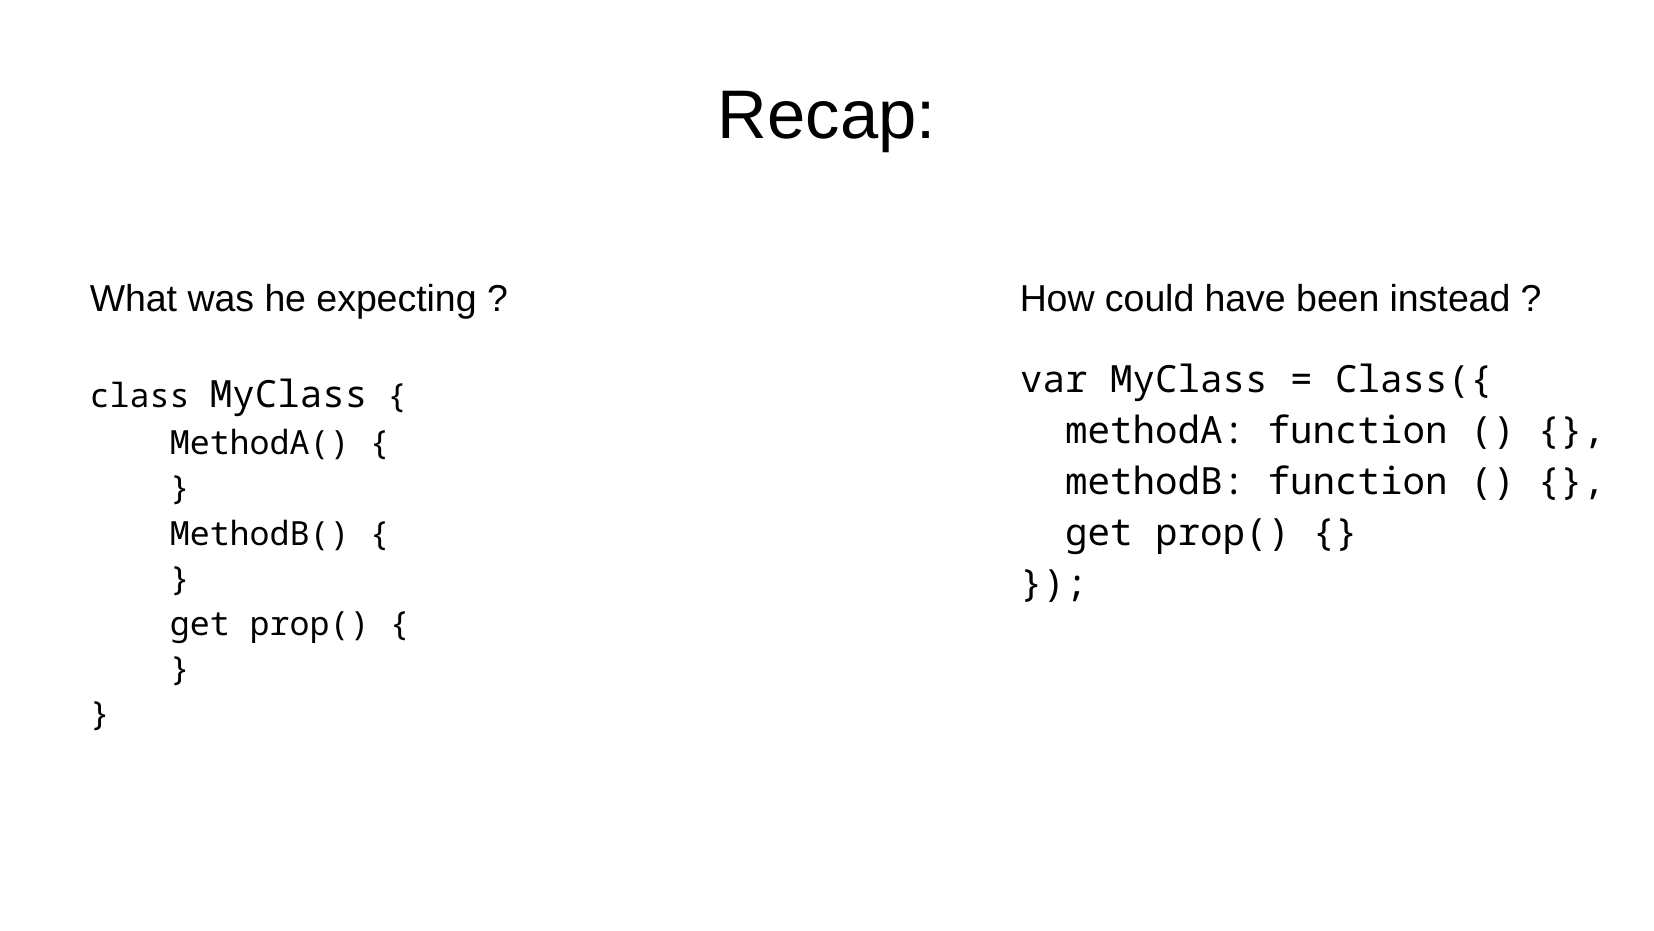

# Recap:
What was he expecting ?
How could have been instead ?
var MyClass = Class({
 methodA: function () {},
 methodB: function () {},
 get prop() {}
});
class MyClass {
 MethodA() {
 }
 MethodB() {
 }
 get prop() {
 }
}